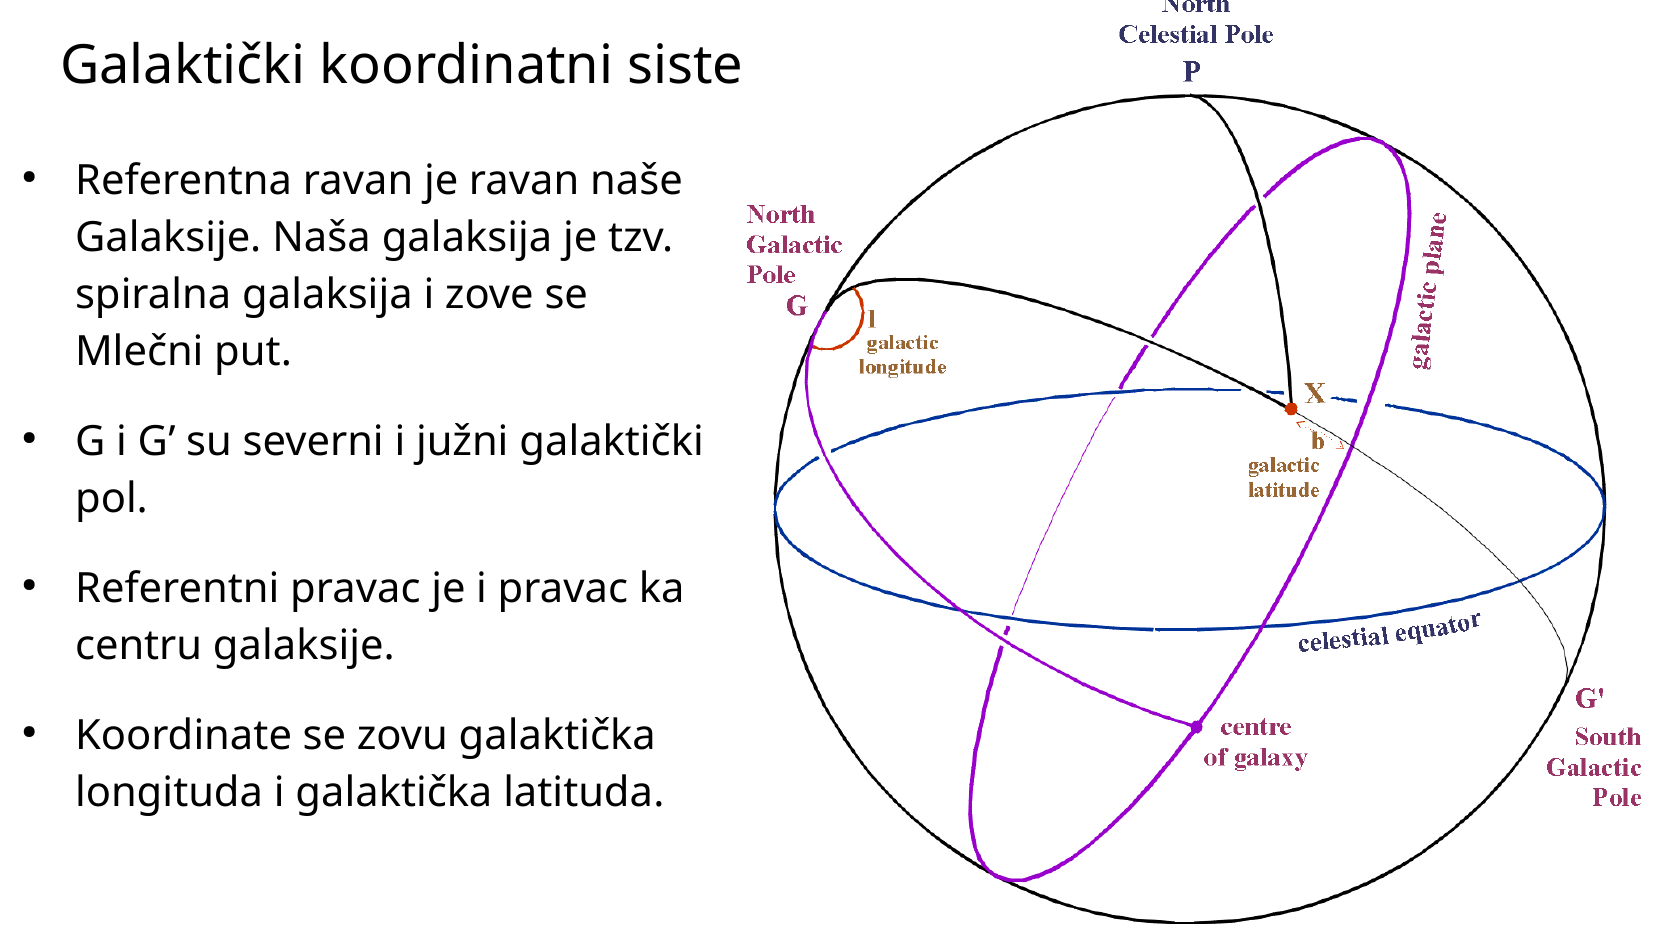

Galaktički koordinatni sistem
# Referentna ravan je ravan naše Galaksije. Naša galaksija je tzv. spiralna galaksija i zove se Mlečni put.
G i G’ su severni i južni galaktički pol.
Referentni pravac je i pravac ka centru galaksije.
Koordinate se zovu galaktička longituda i galaktička latituda.